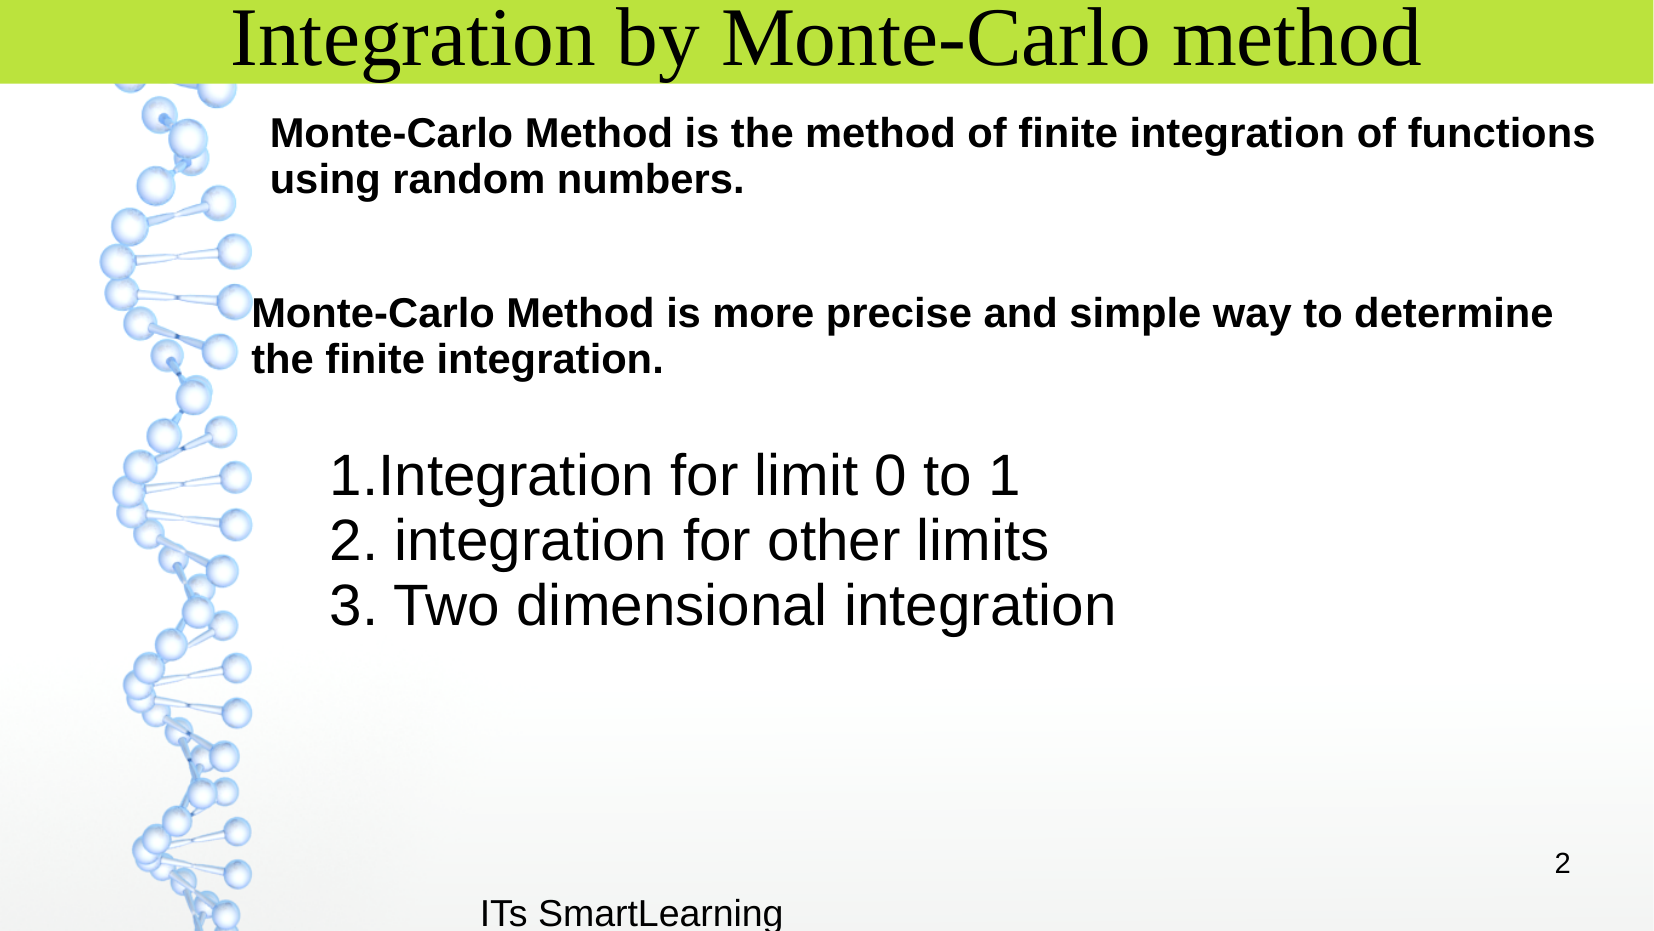

Integration by Monte-Carlo method
Monte-Carlo Method is the method of finite integration of functions using random numbers.
Monte-Carlo Method is more precise and simple way to determine the finite integration.
1.Integration for limit 0 to 1
2. integration for other limits
3. Two dimensional integration
2
ITs SmartLearning